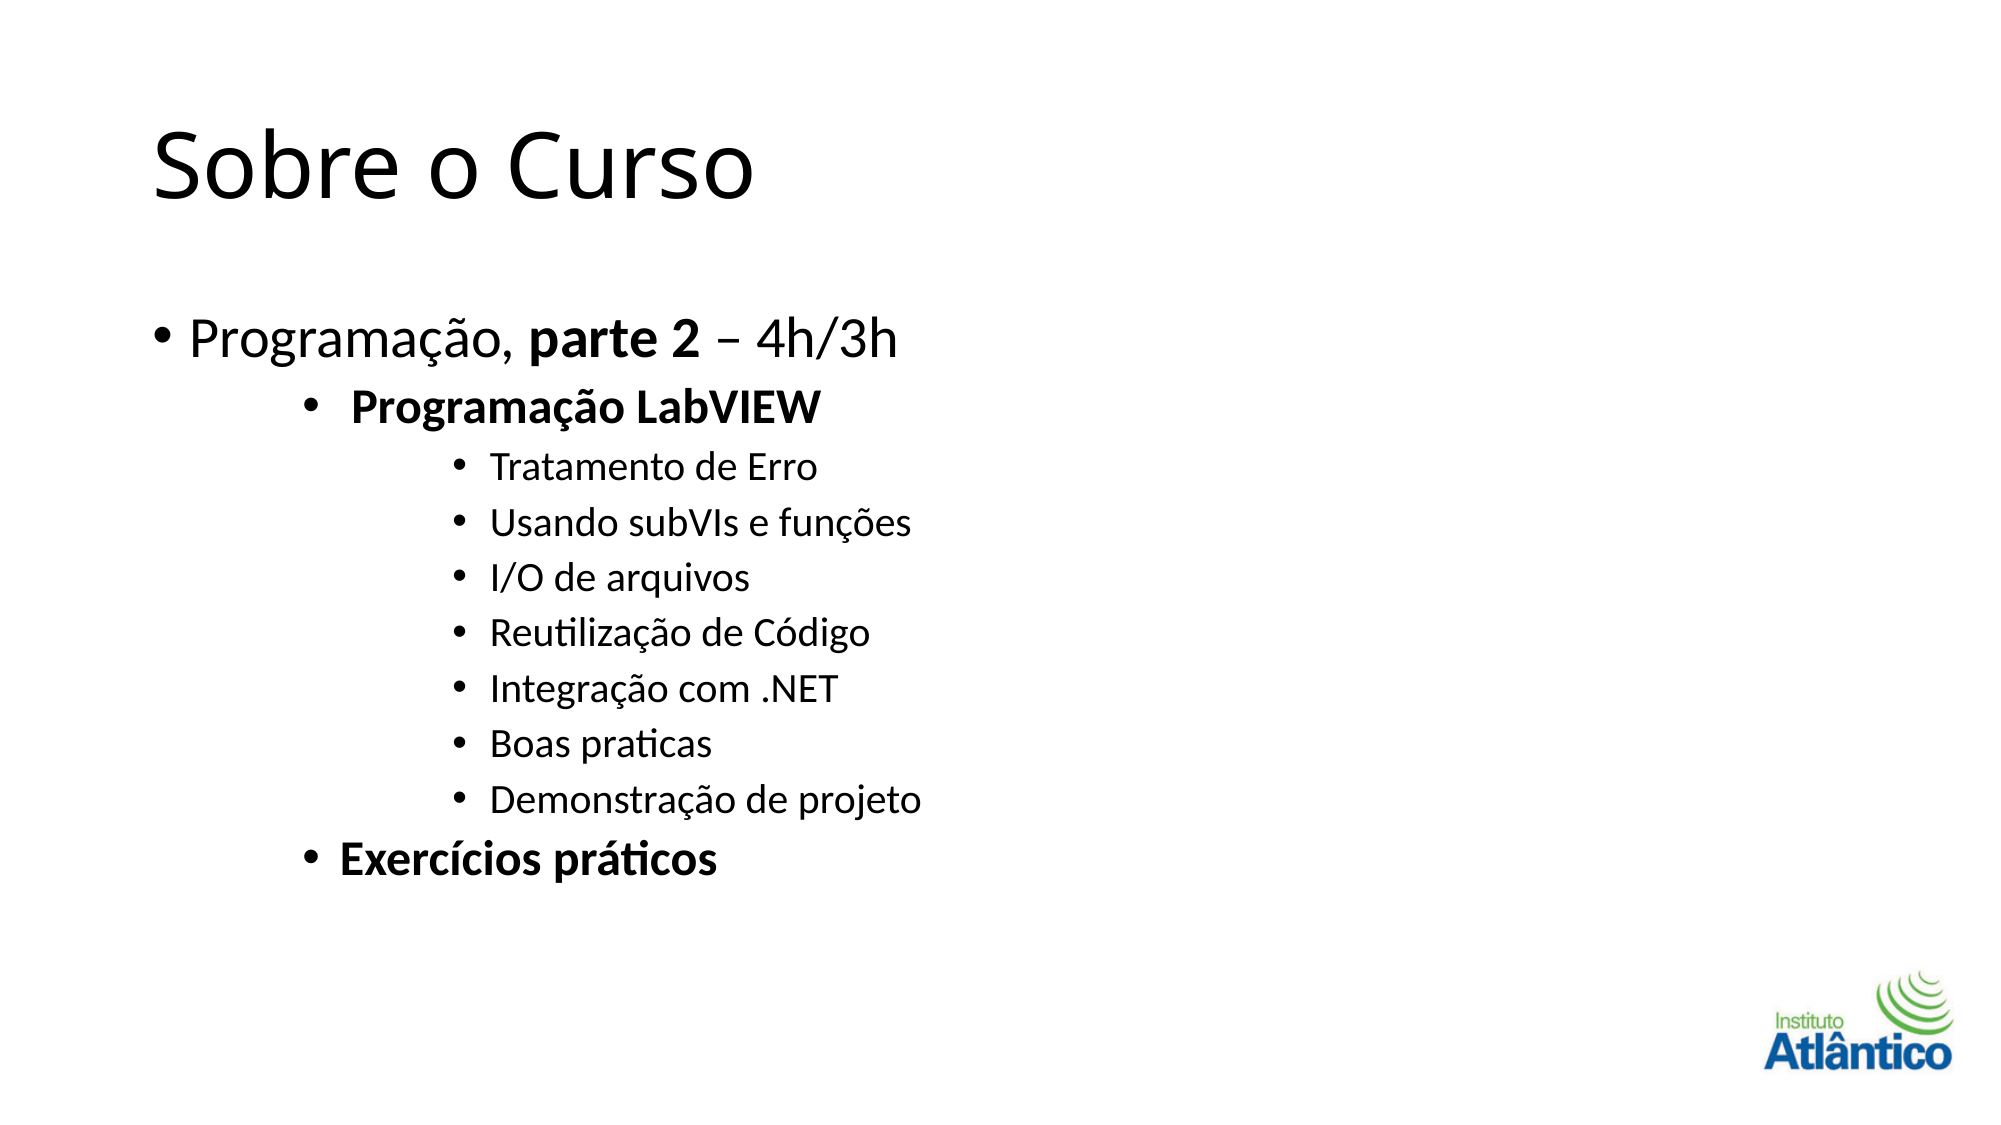

# Sobre o Curso
Programação, parte 2 – 4h/3h
 Programação LabVIEW
Tratamento de Erro
Usando subVIs e funções
I/O de arquivos
Reutilização de Código
Integração com .NET
Boas praticas
Demonstração de projeto
Exercícios práticos